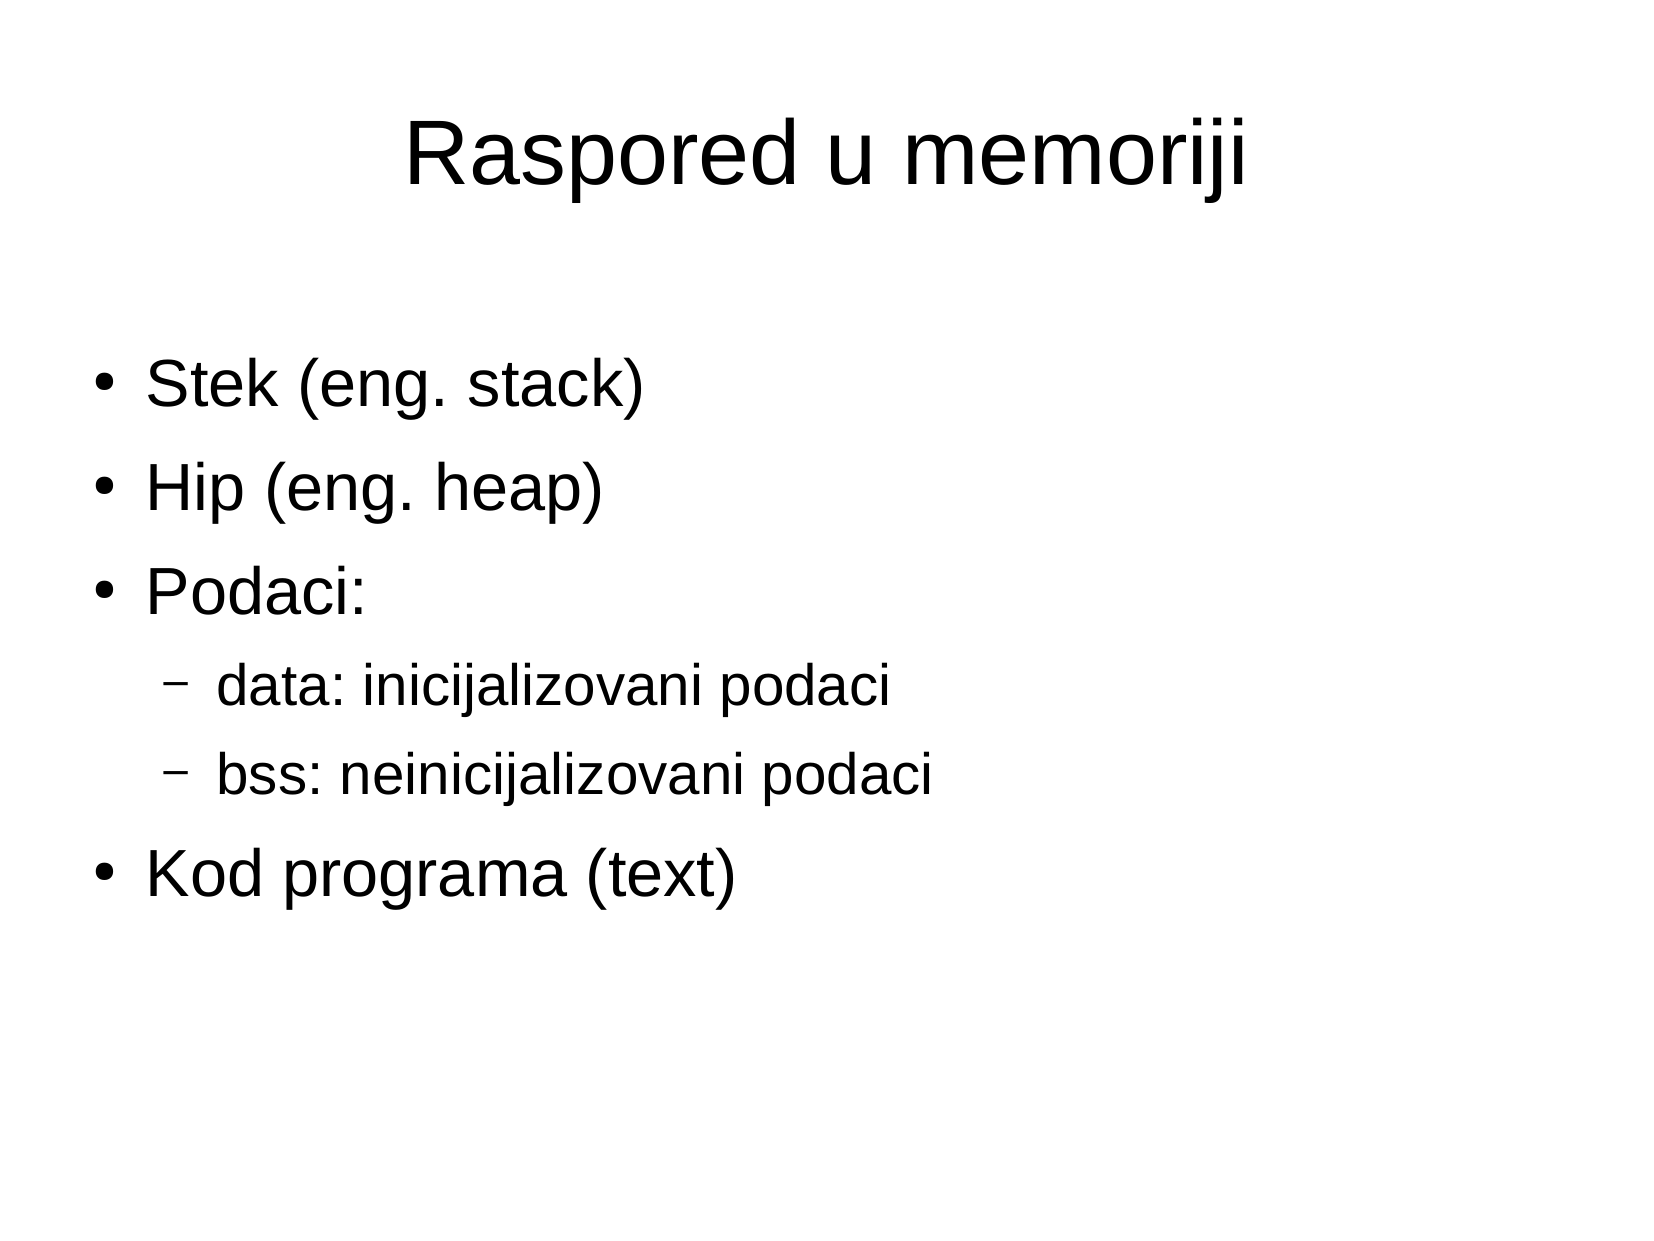

# Raspored u memoriji
Stek (eng. stack)
Hip (eng. heap)
Podaci:
data: inicijalizovani podaci
bss: neinicijalizovani podaci
Kod programa (text)